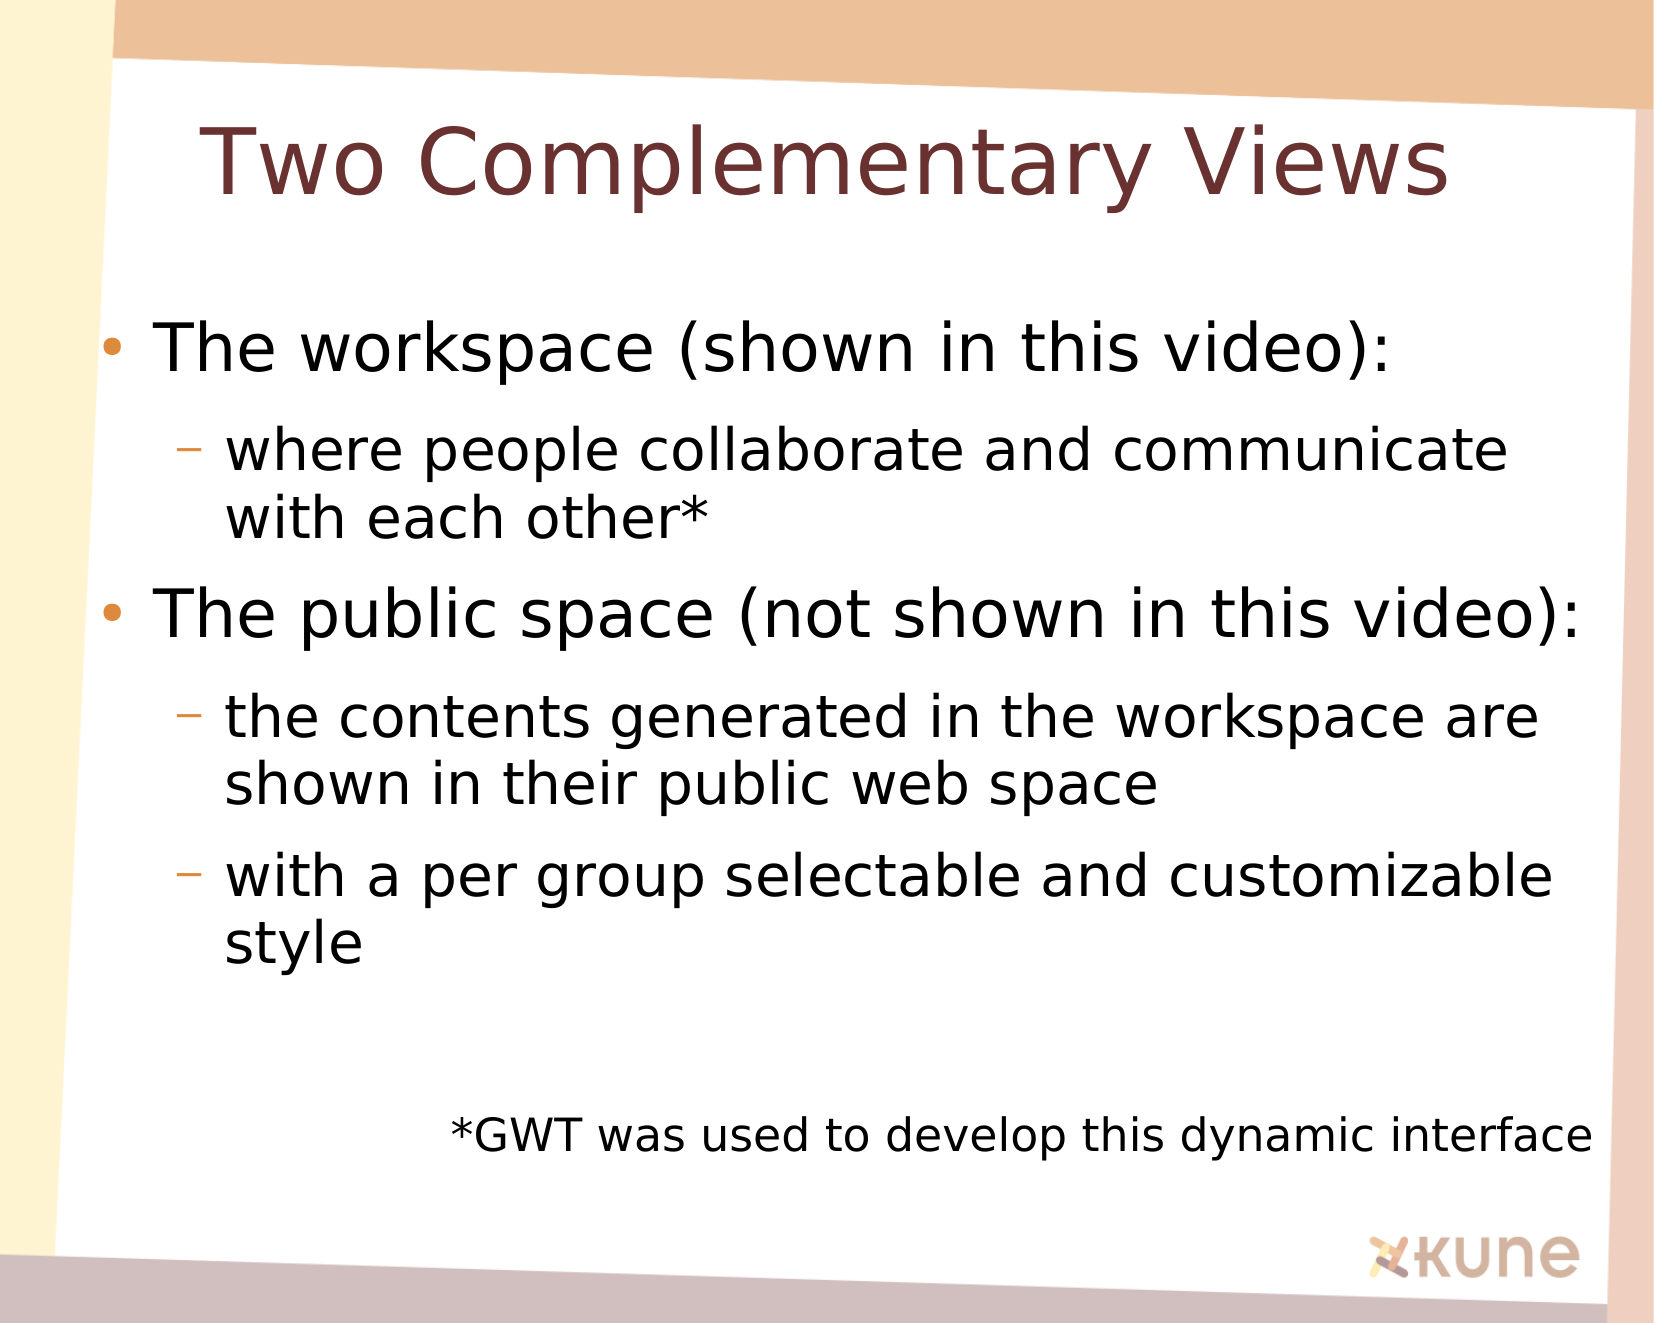

# Two Complementary Views
The workspace (shown in this video):
where people collaborate and communicate with each other*
The public space (not shown in this video):
the contents generated in the workspace are shown in their public web space
with a per group selectable and customizable style
*GWT was used to develop this dynamic interface